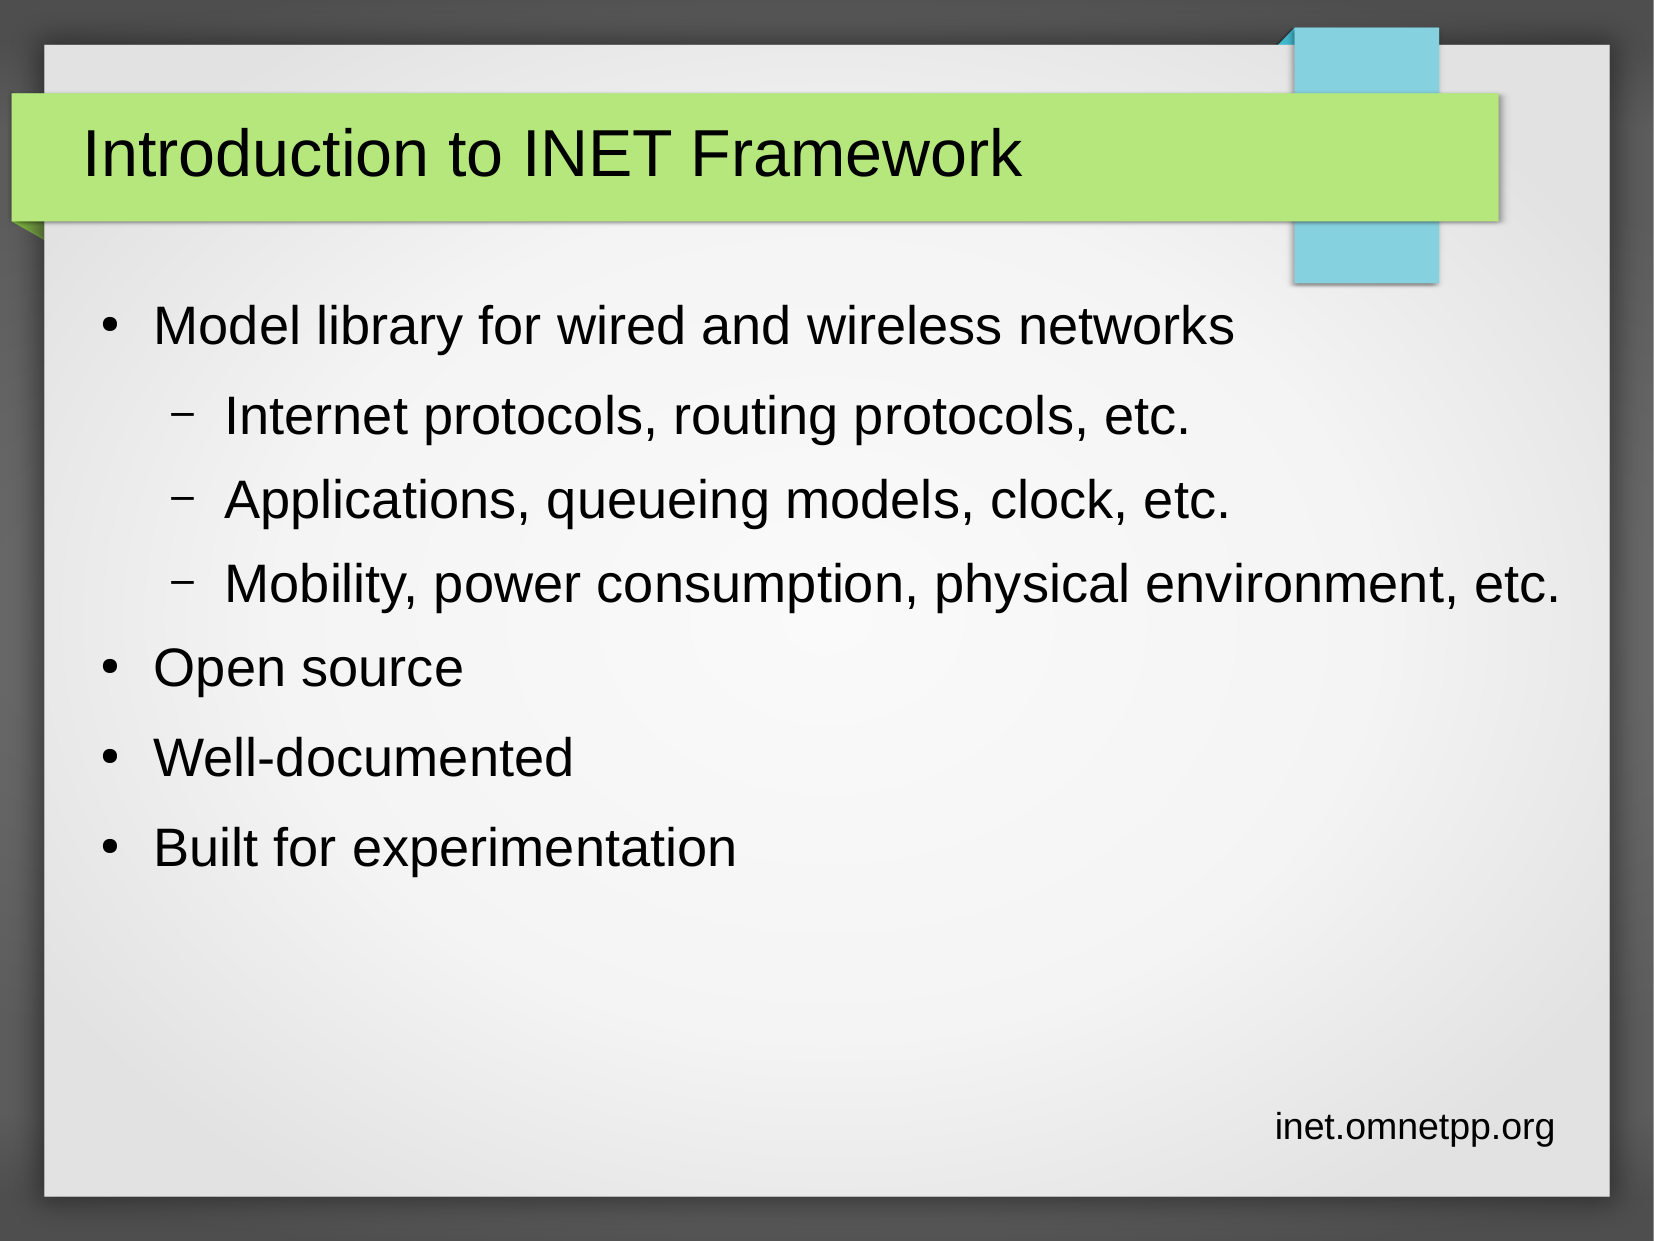

# Introduction to INET Framework
Model library for wired and wireless networks
Internet protocols, routing protocols, etc.
Applications, queueing models, clock, etc.
Mobility, power consumption, physical environment, etc.
Open source
Well-documented
Built for experimentation
inet.omnetpp.org